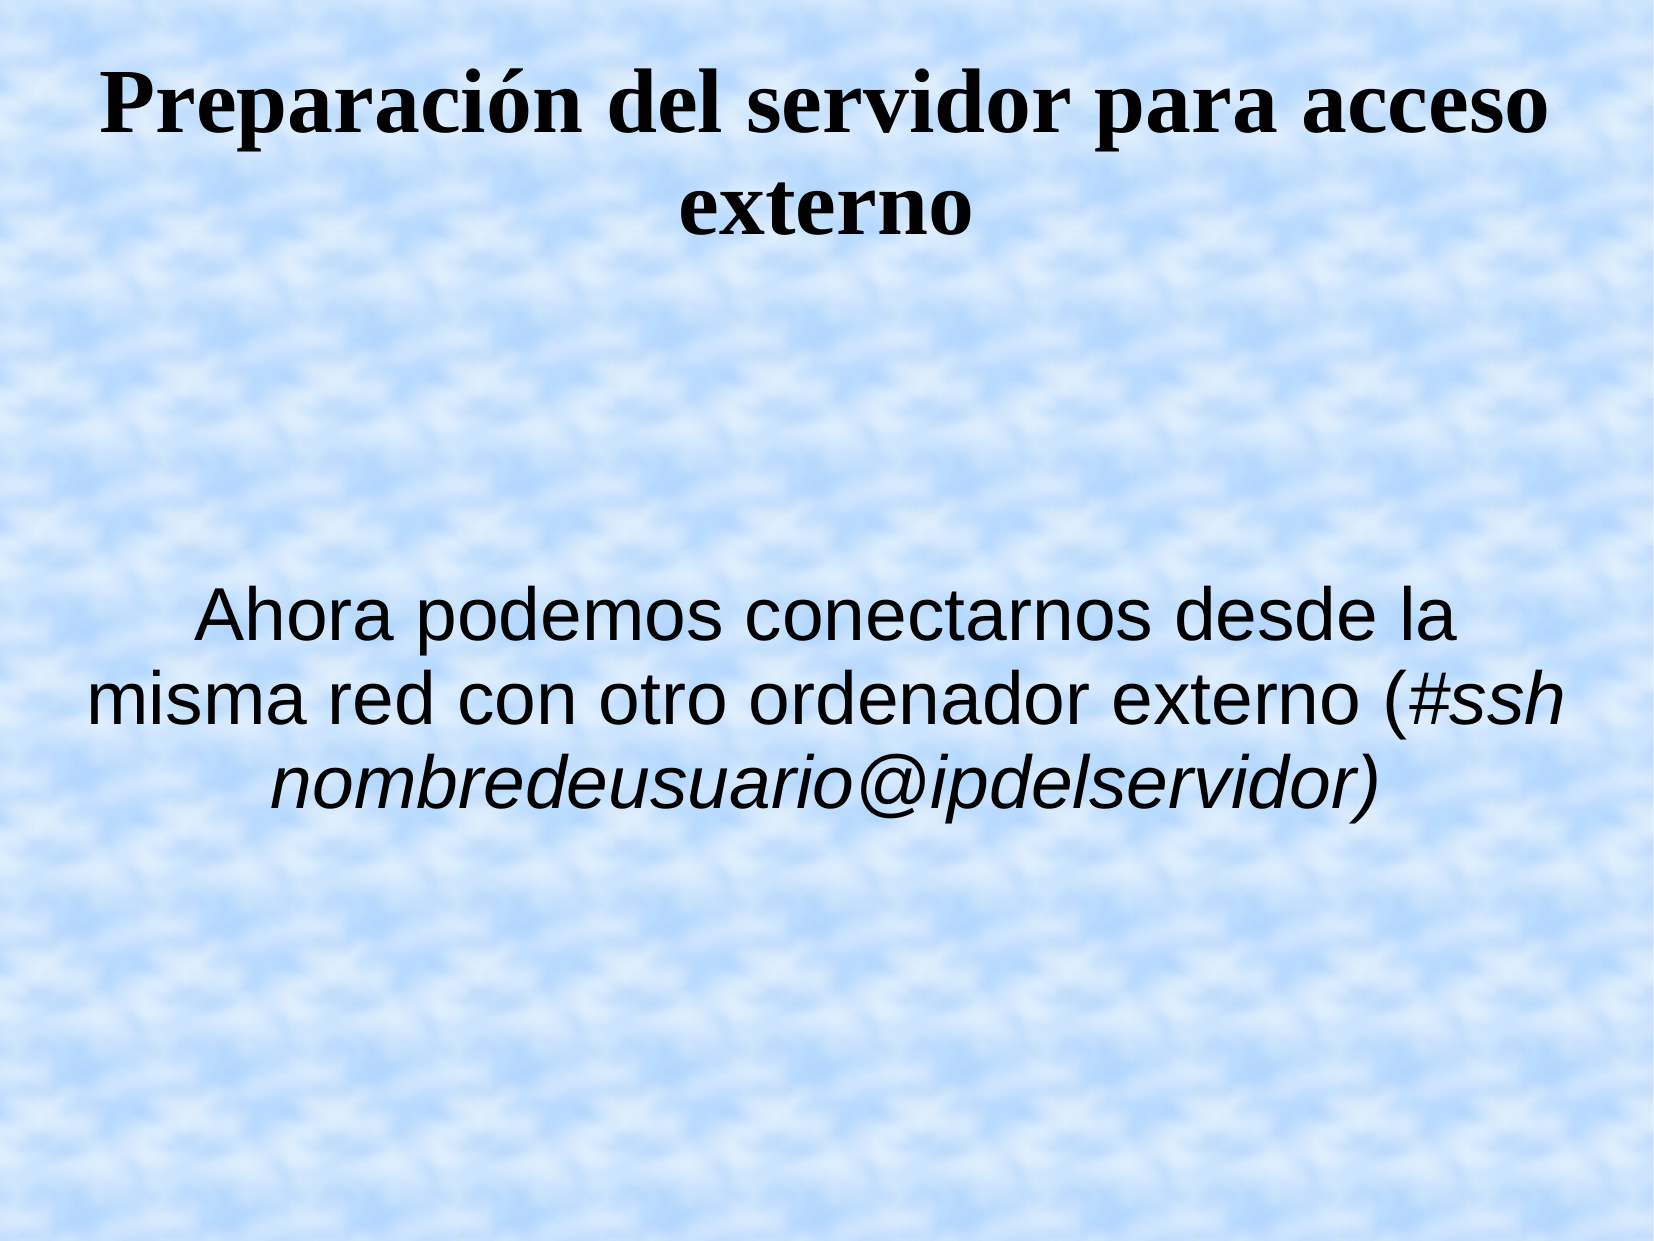

# Preparación del servidor para acceso externo
Ahora podemos conectarnos desde la misma red con otro ordenador externo (#ssh nombredeusuario@ipdelservidor)